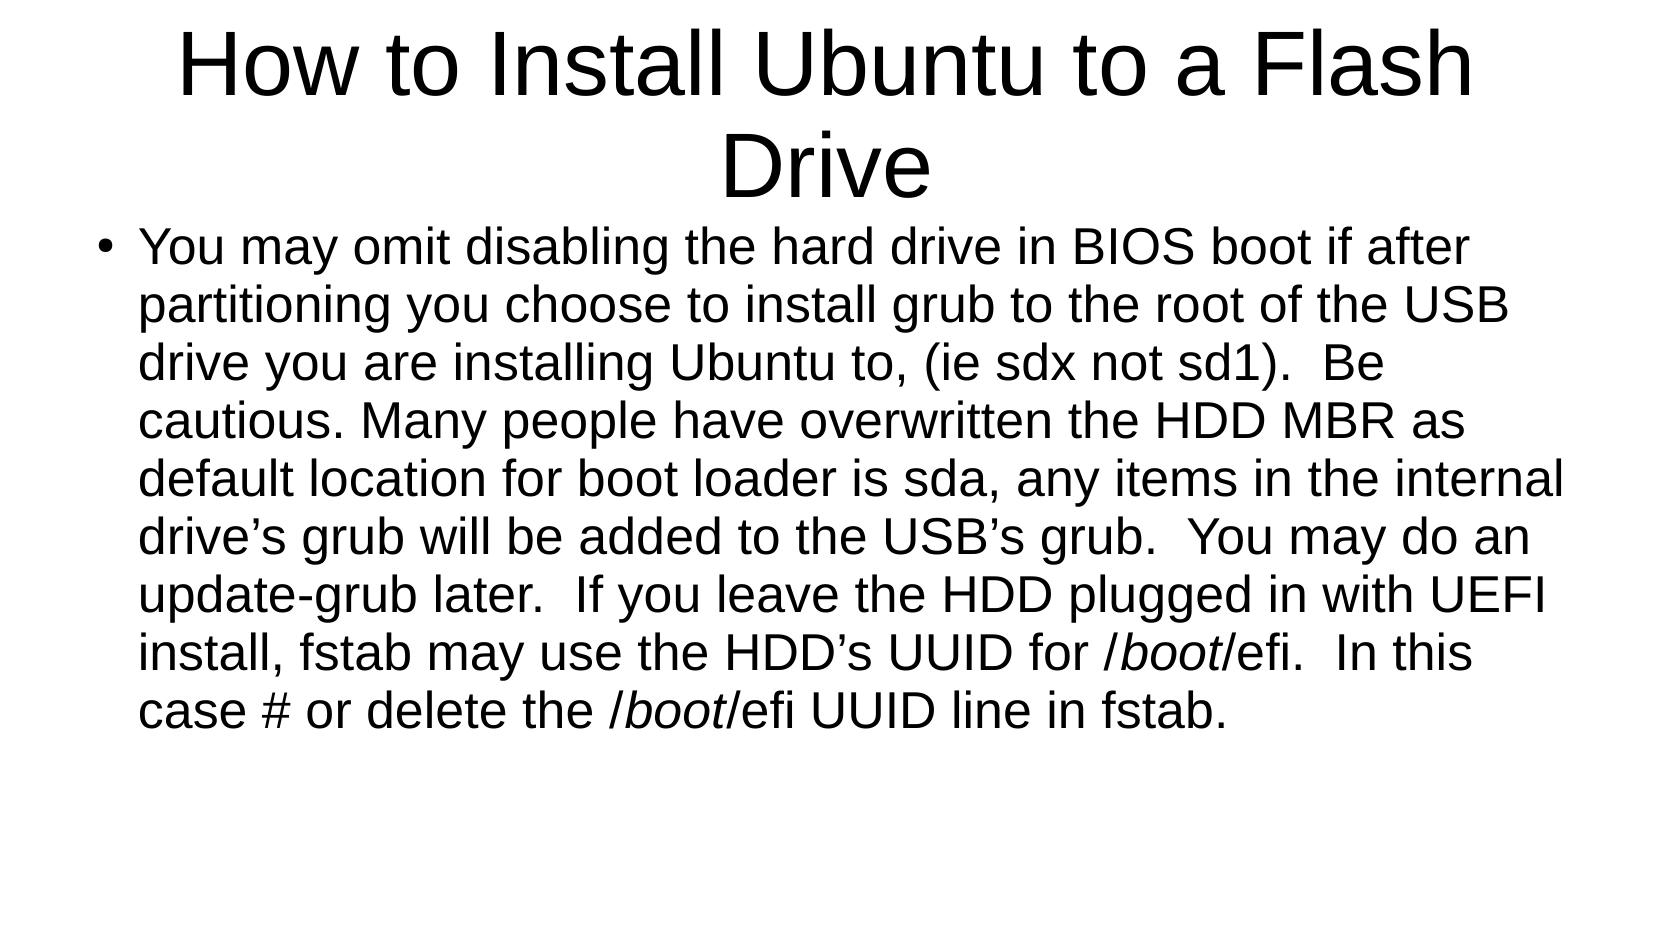

# How to Install Ubuntu to a Flash Drive
You may omit disabling the hard drive in BIOS boot if after partitioning you choose to install grub to the root of the USB drive you are installing Ubuntu to, (ie sdx not sd1). Be cautious. Many people have overwritten the HDD MBR as default location for boot loader is sda, any items in the internal drive’s grub will be added to the USB’s grub. You may do an update-grub later. If you leave the HDD plugged in with UEFI install, fstab may use the HDD’s UUID for /boot/efi. In this case # or delete the /boot/efi UUID line in fstab.